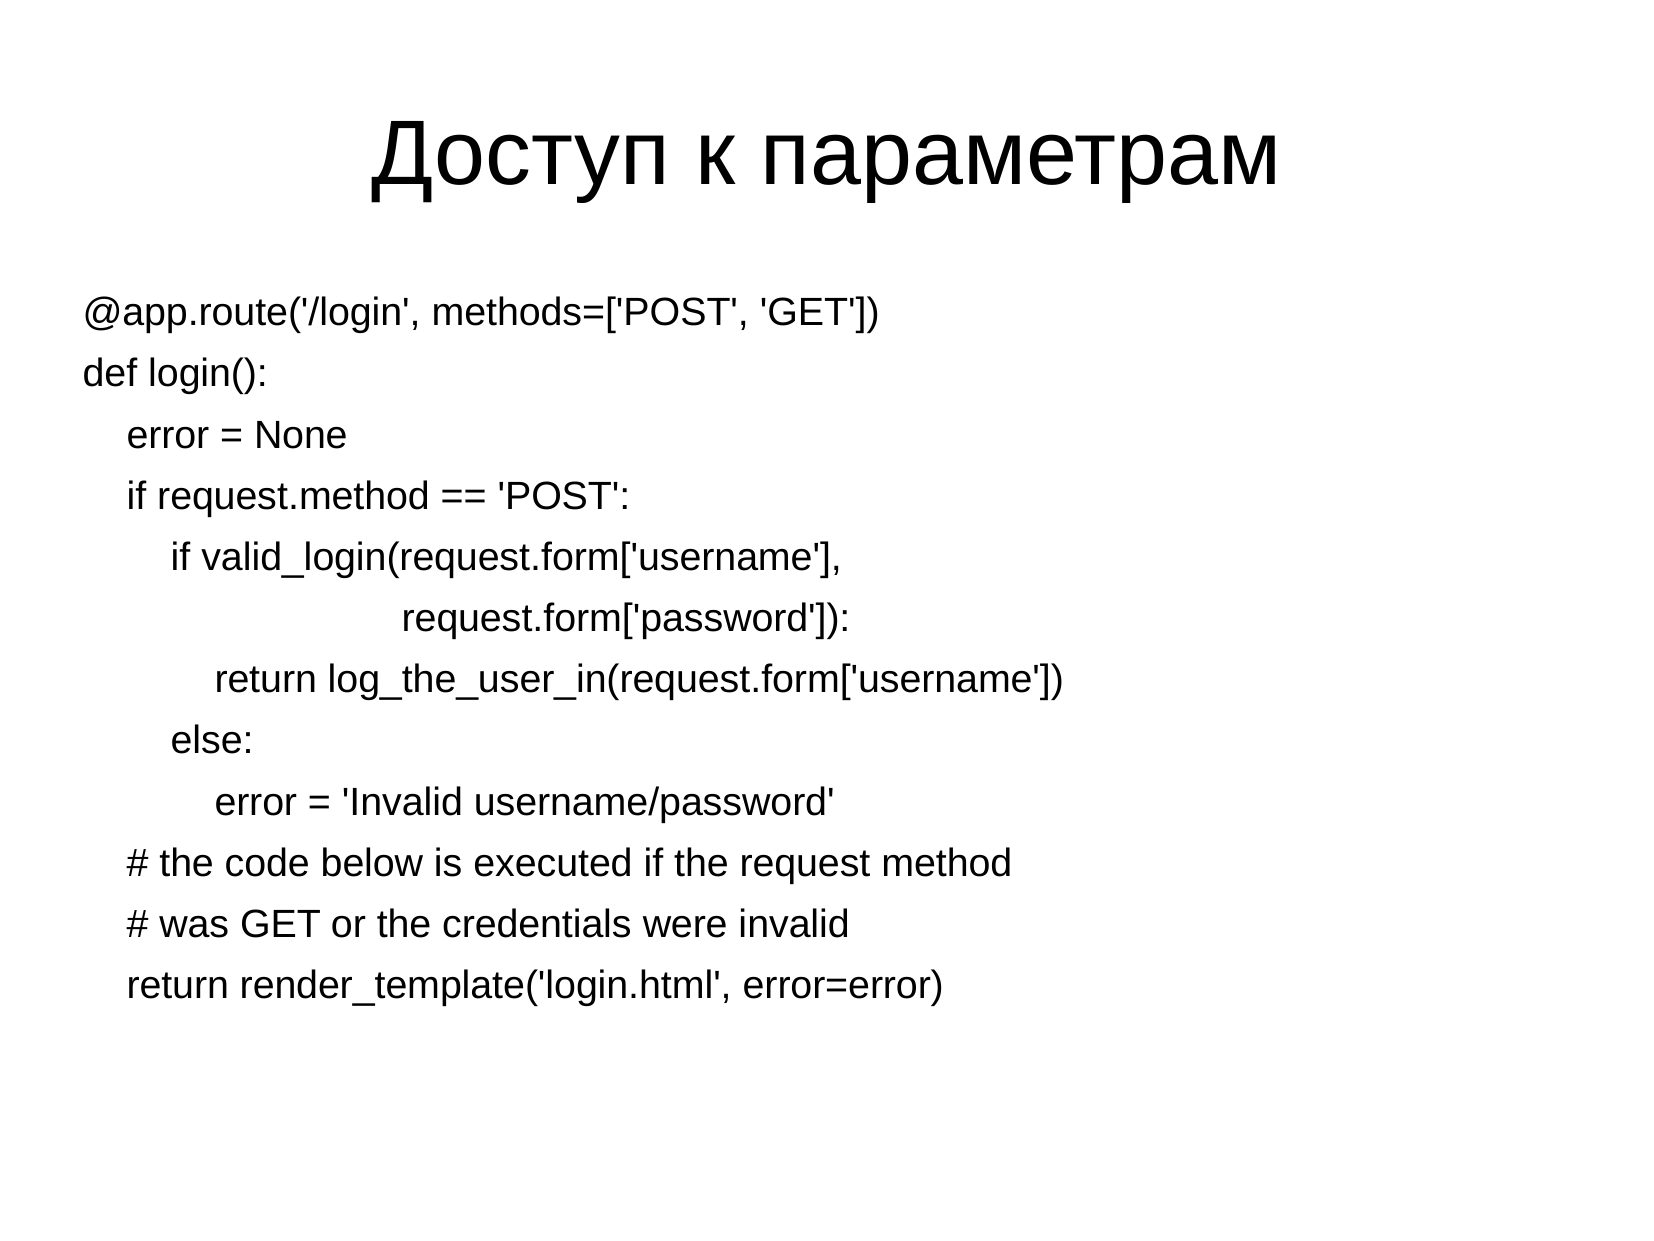

# Доступ к параметрам
@app.route('/login', methods=['POST', 'GET'])
def login():
 error = None
 if request.method == 'POST':
 if valid_login(request.form['username'],
 request.form['password']):
 return log_the_user_in(request.form['username'])
 else:
 error = 'Invalid username/password'
 # the code below is executed if the request method
 # was GET or the credentials were invalid
 return render_template('login.html', error=error)